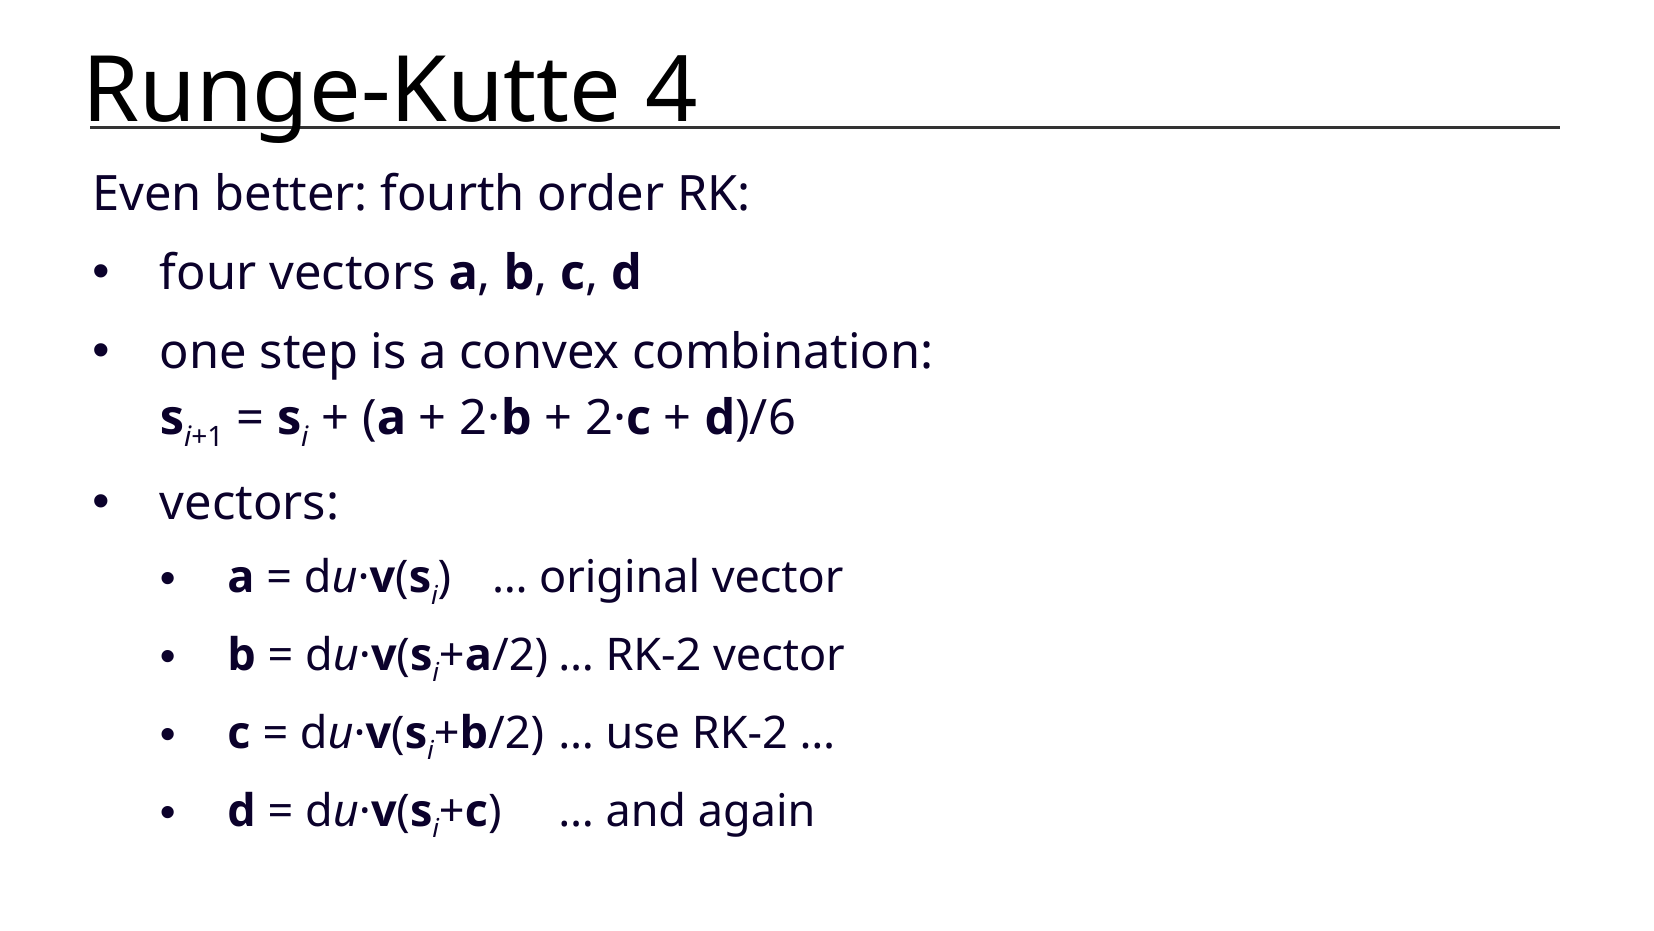

# Runge-Kutte 4
Even better: fourth order RK:
four vectors a, b, c, d
one step is a convex combination:
si+1 = si + (a + 2·b + 2·c + d)/6
vectors:
a = du·v(si)	… original vector
b = du·v(si+a/2)	… RK-2 vector
c = du·v(si+b/2)	… use RK-2 …
d = du·v(si+c)	… and again